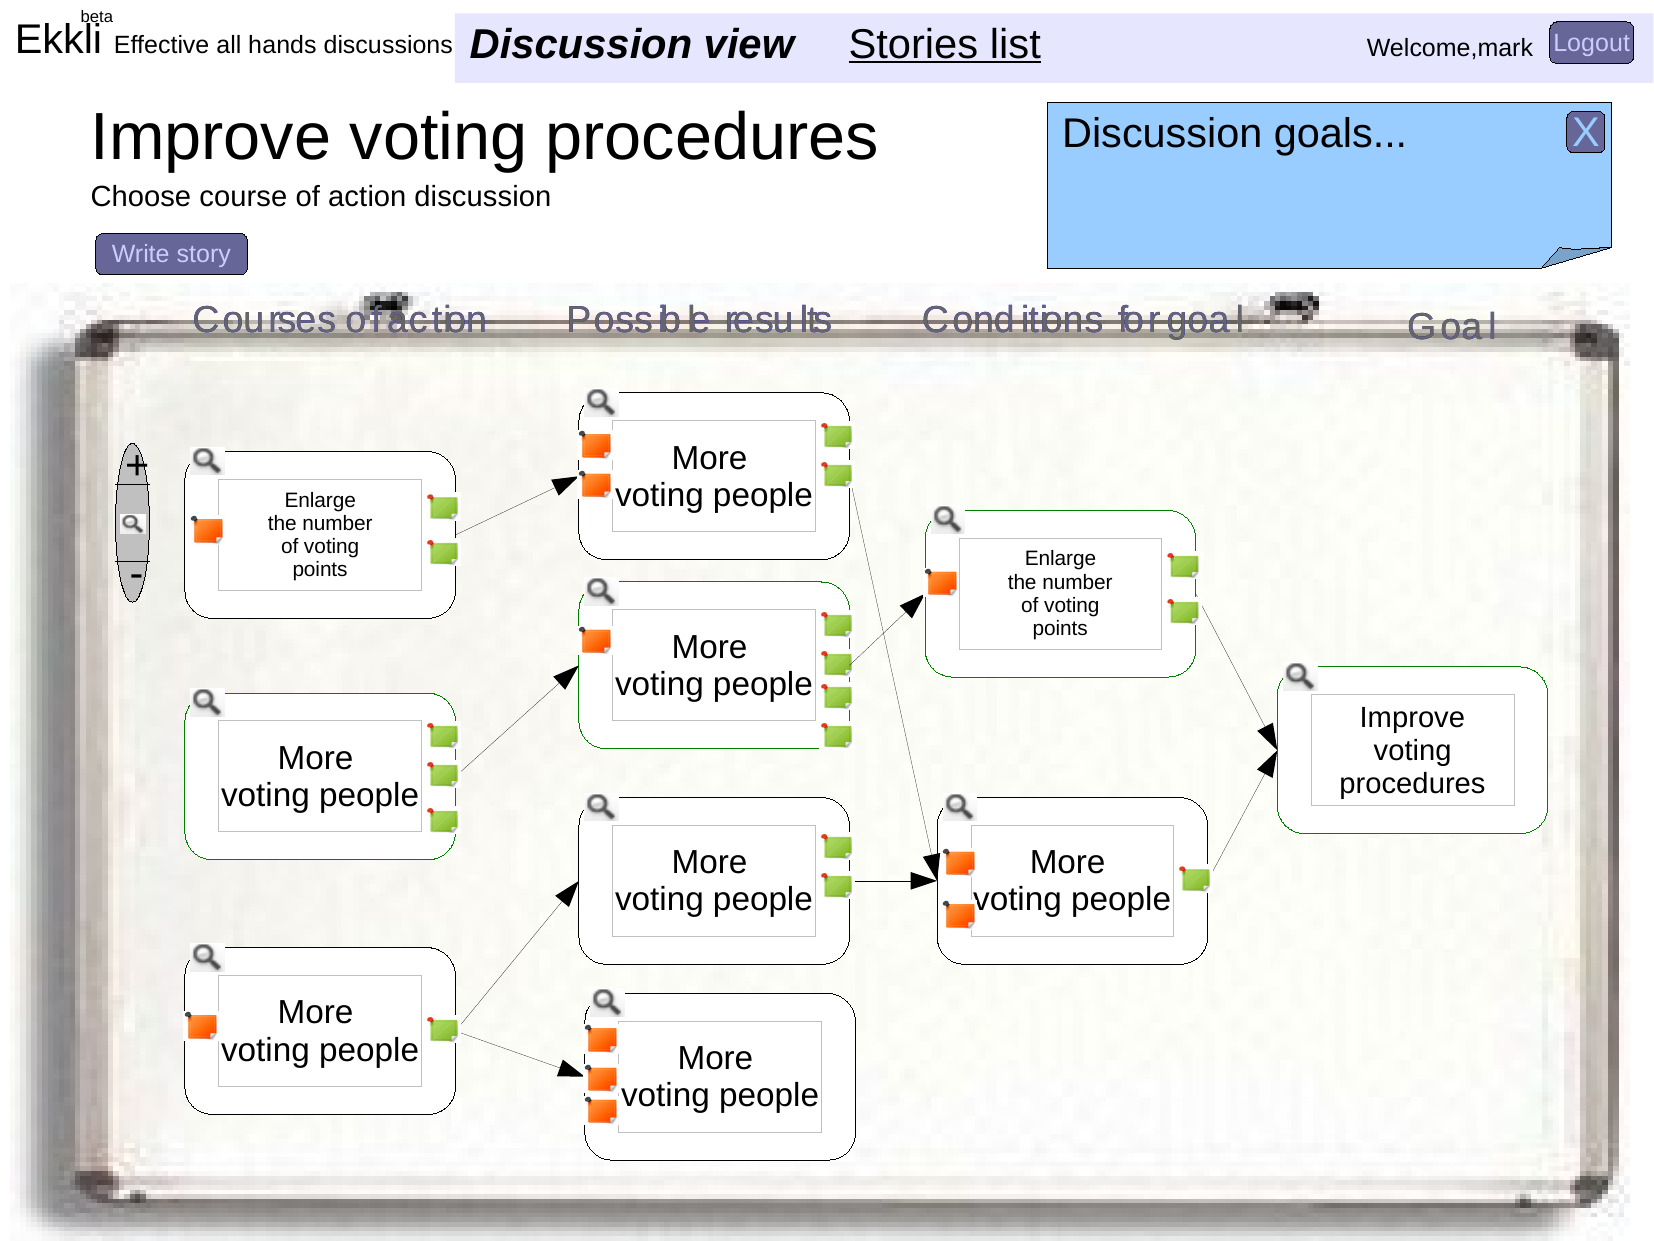

beta
Ekkli Effective all hands discussions
Discussion view
Stories list
Logout
Welcome,mark
Improve voting procedures
Discussion goals...
X
Choose course of action discussion
Write story
Conditions for goal
Courses of action
Possible results
Goal
More
voting people
+
Enlarge
the number
of voting
points
Enlarge
the number
of voting
points
 -
More
voting people
Improve
voting
procedures
More
voting people
More
voting people
More
voting people
More
voting people
More
voting people